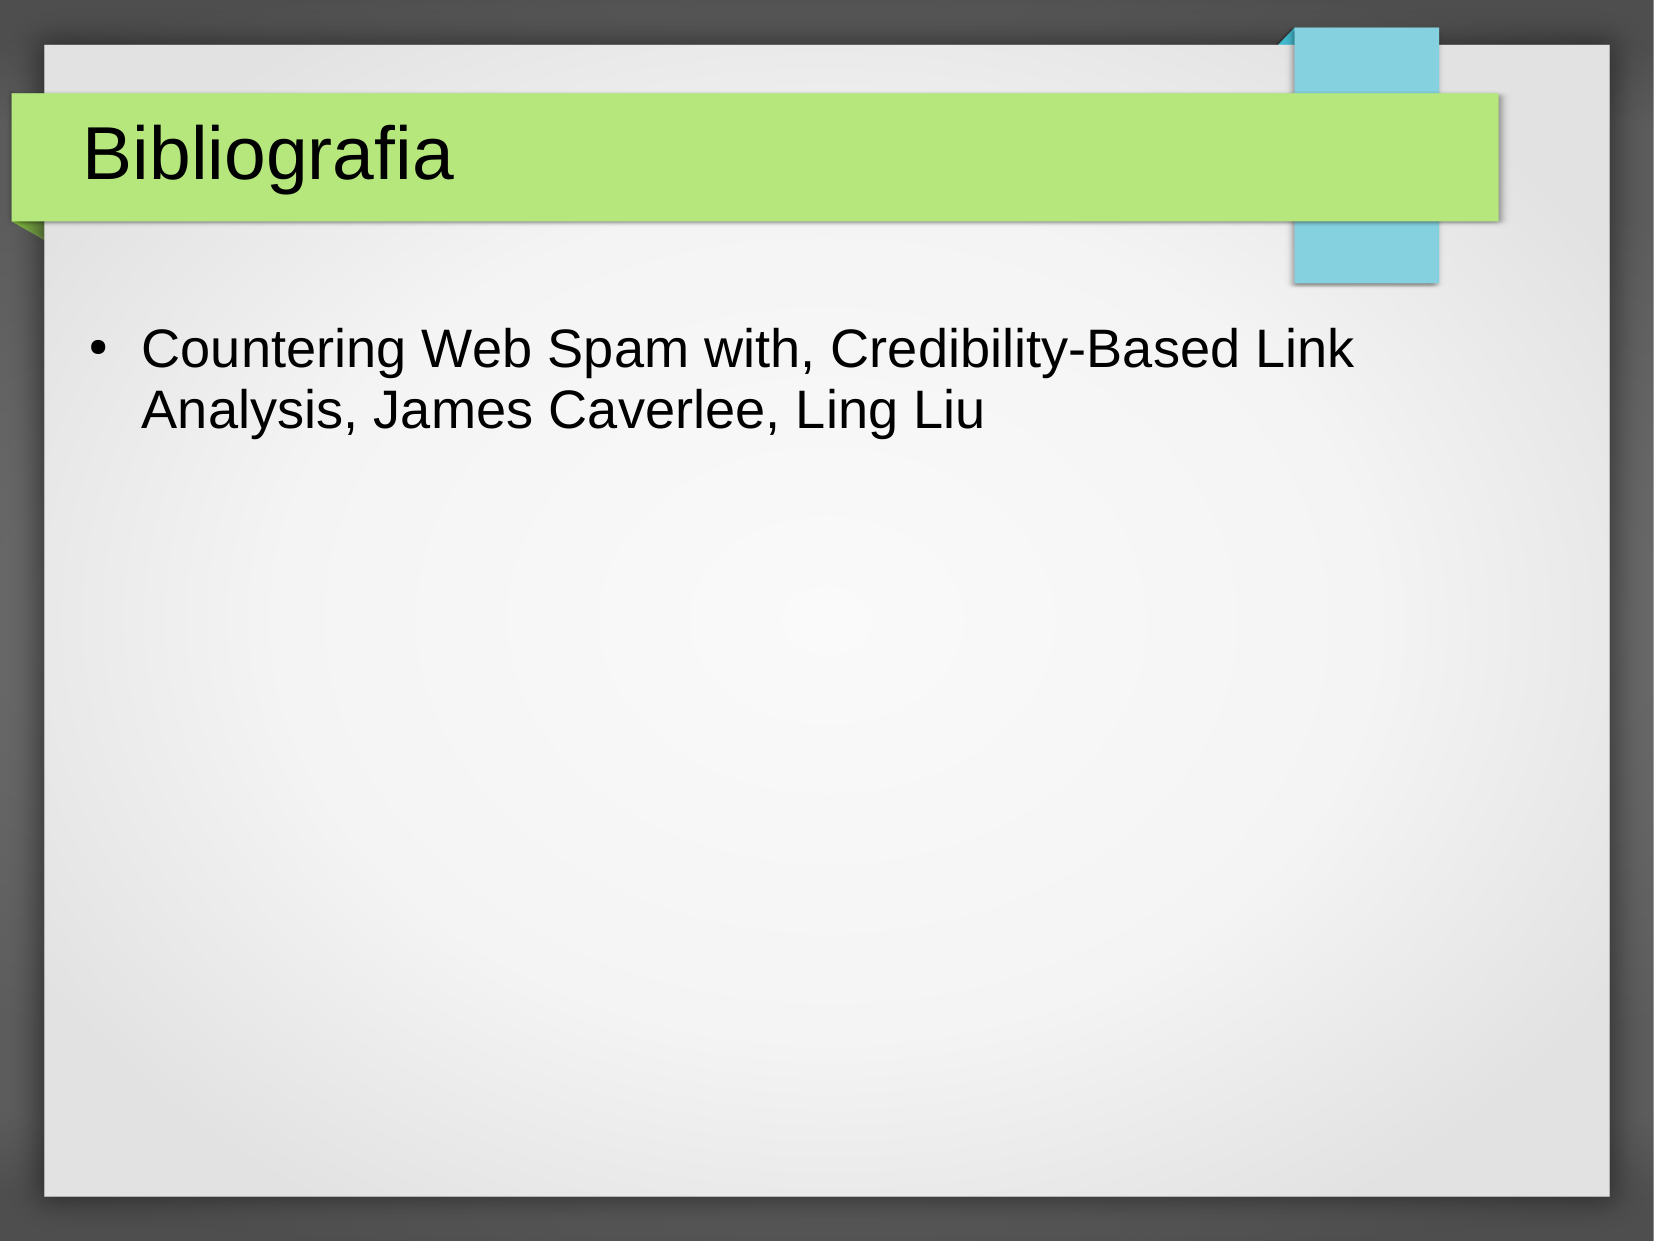

# Bibliografia
Countering Web Spam with, Credibility-Based Link Analysis, James Caverlee, Ling Liu